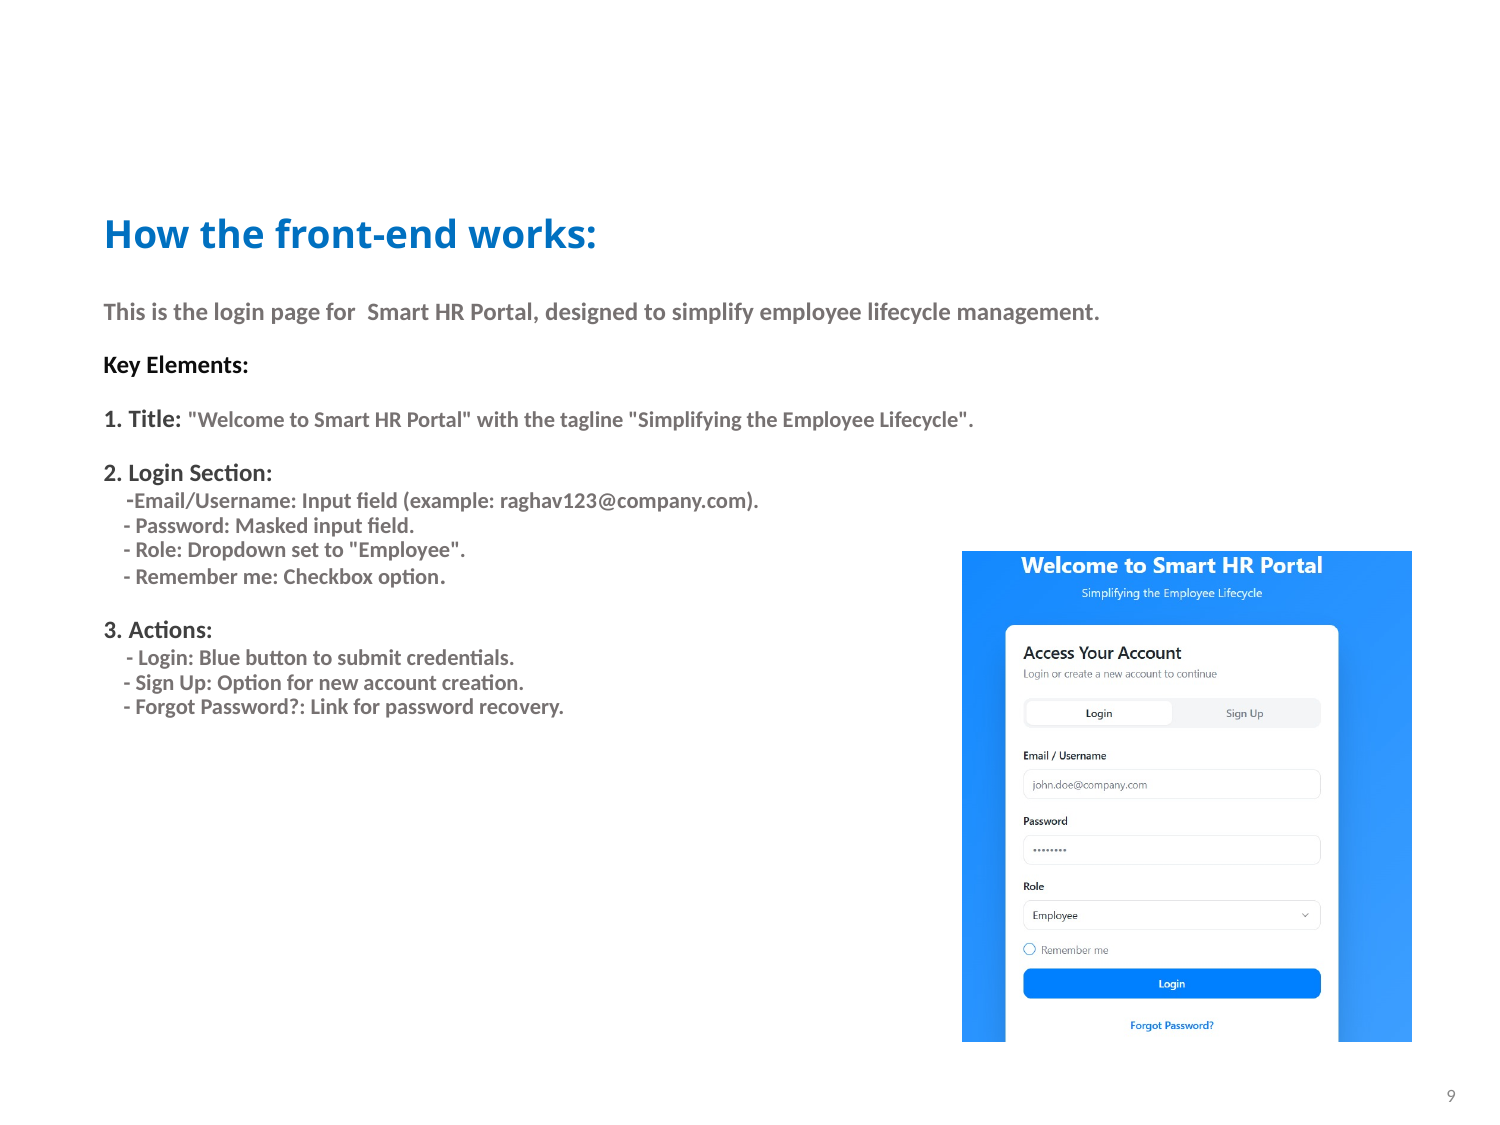

# How the front-end works: This is the login page for Smart HR Portal, designed to simplify employee lifecycle management. Key Elements: 1. Title: "Welcome to Smart HR Portal" with the tagline "Simplifying the Employee Lifecycle". 2. Login Section: -Email/Username: Input field (example: raghav123@company.com). - Password: Masked input field. - Role: Dropdown set to "Employee". - Remember me: Checkbox option. 3. Actions: - Login: Blue button to submit credentials. - Sign Up: Option for new account creation. - Forgot Password?: Link for password recovery.